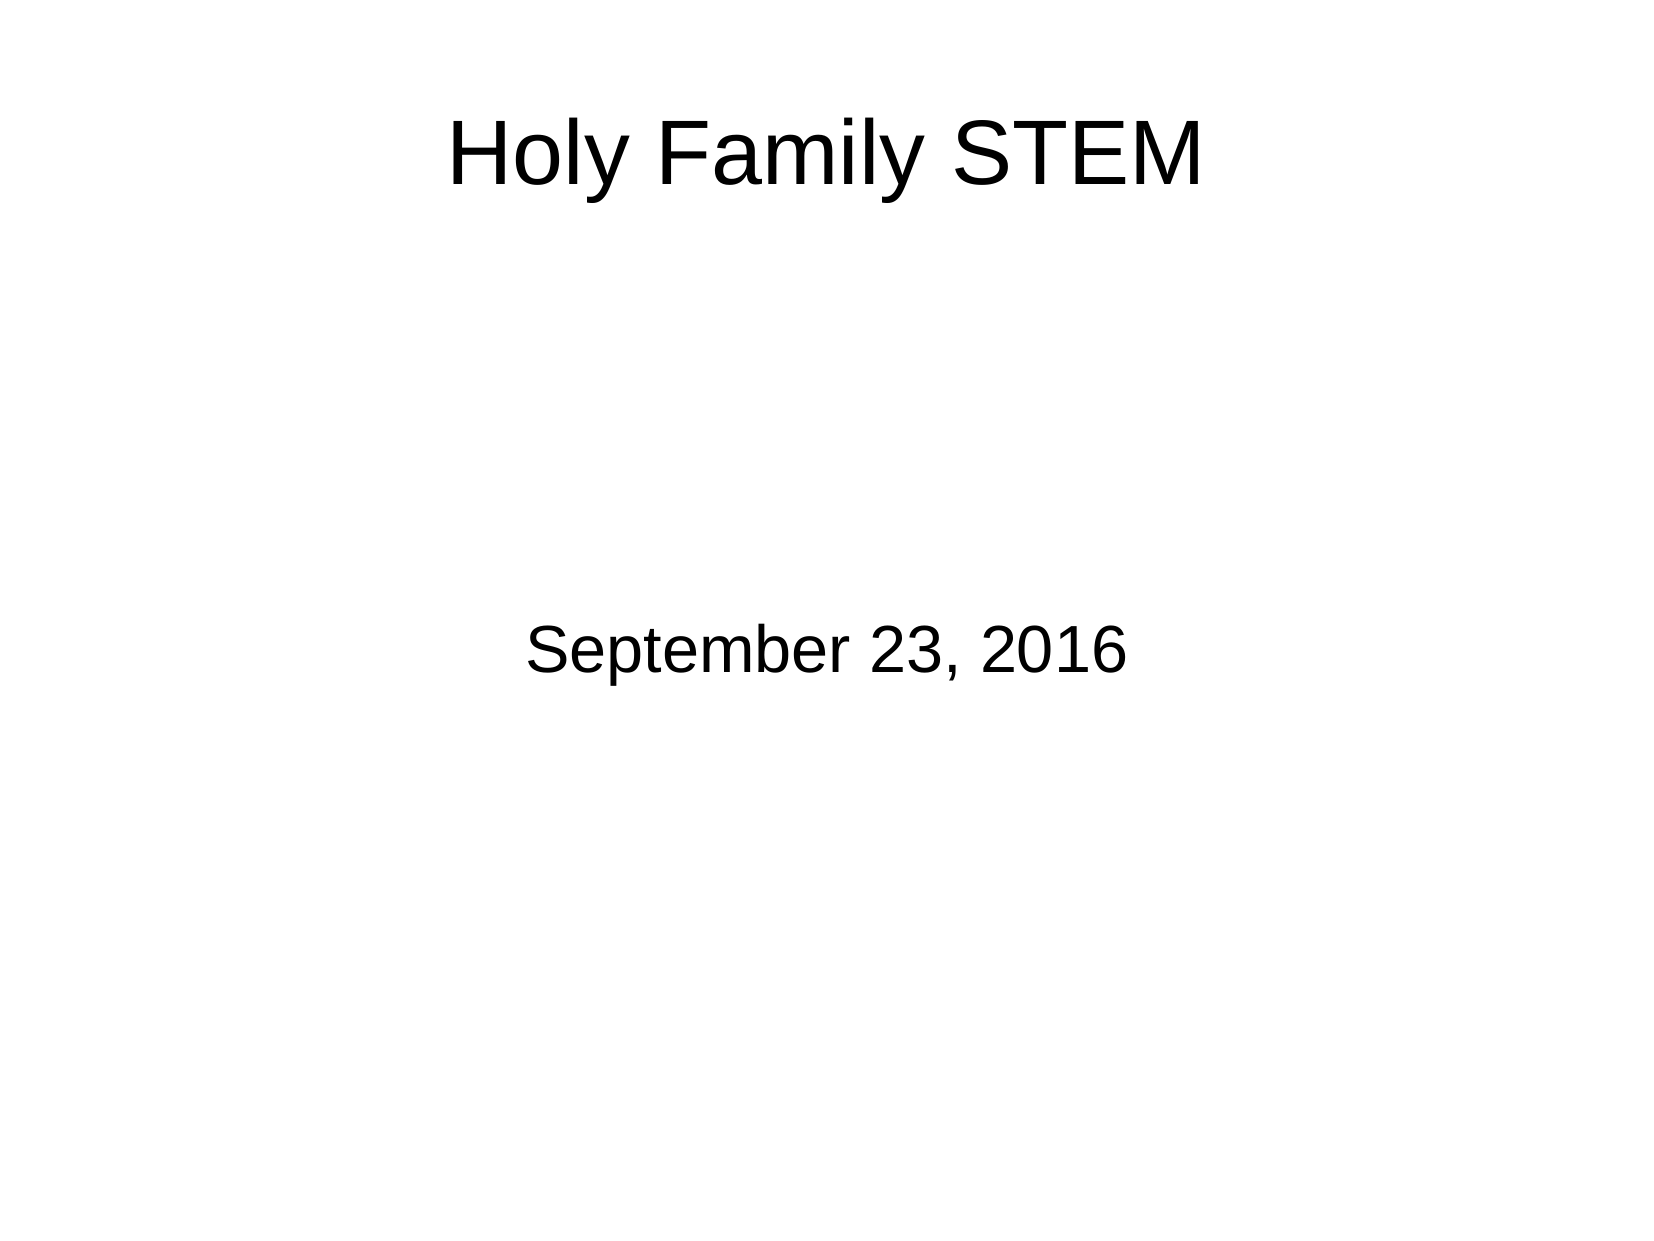

# Holy Family STEM
September 23, 2016